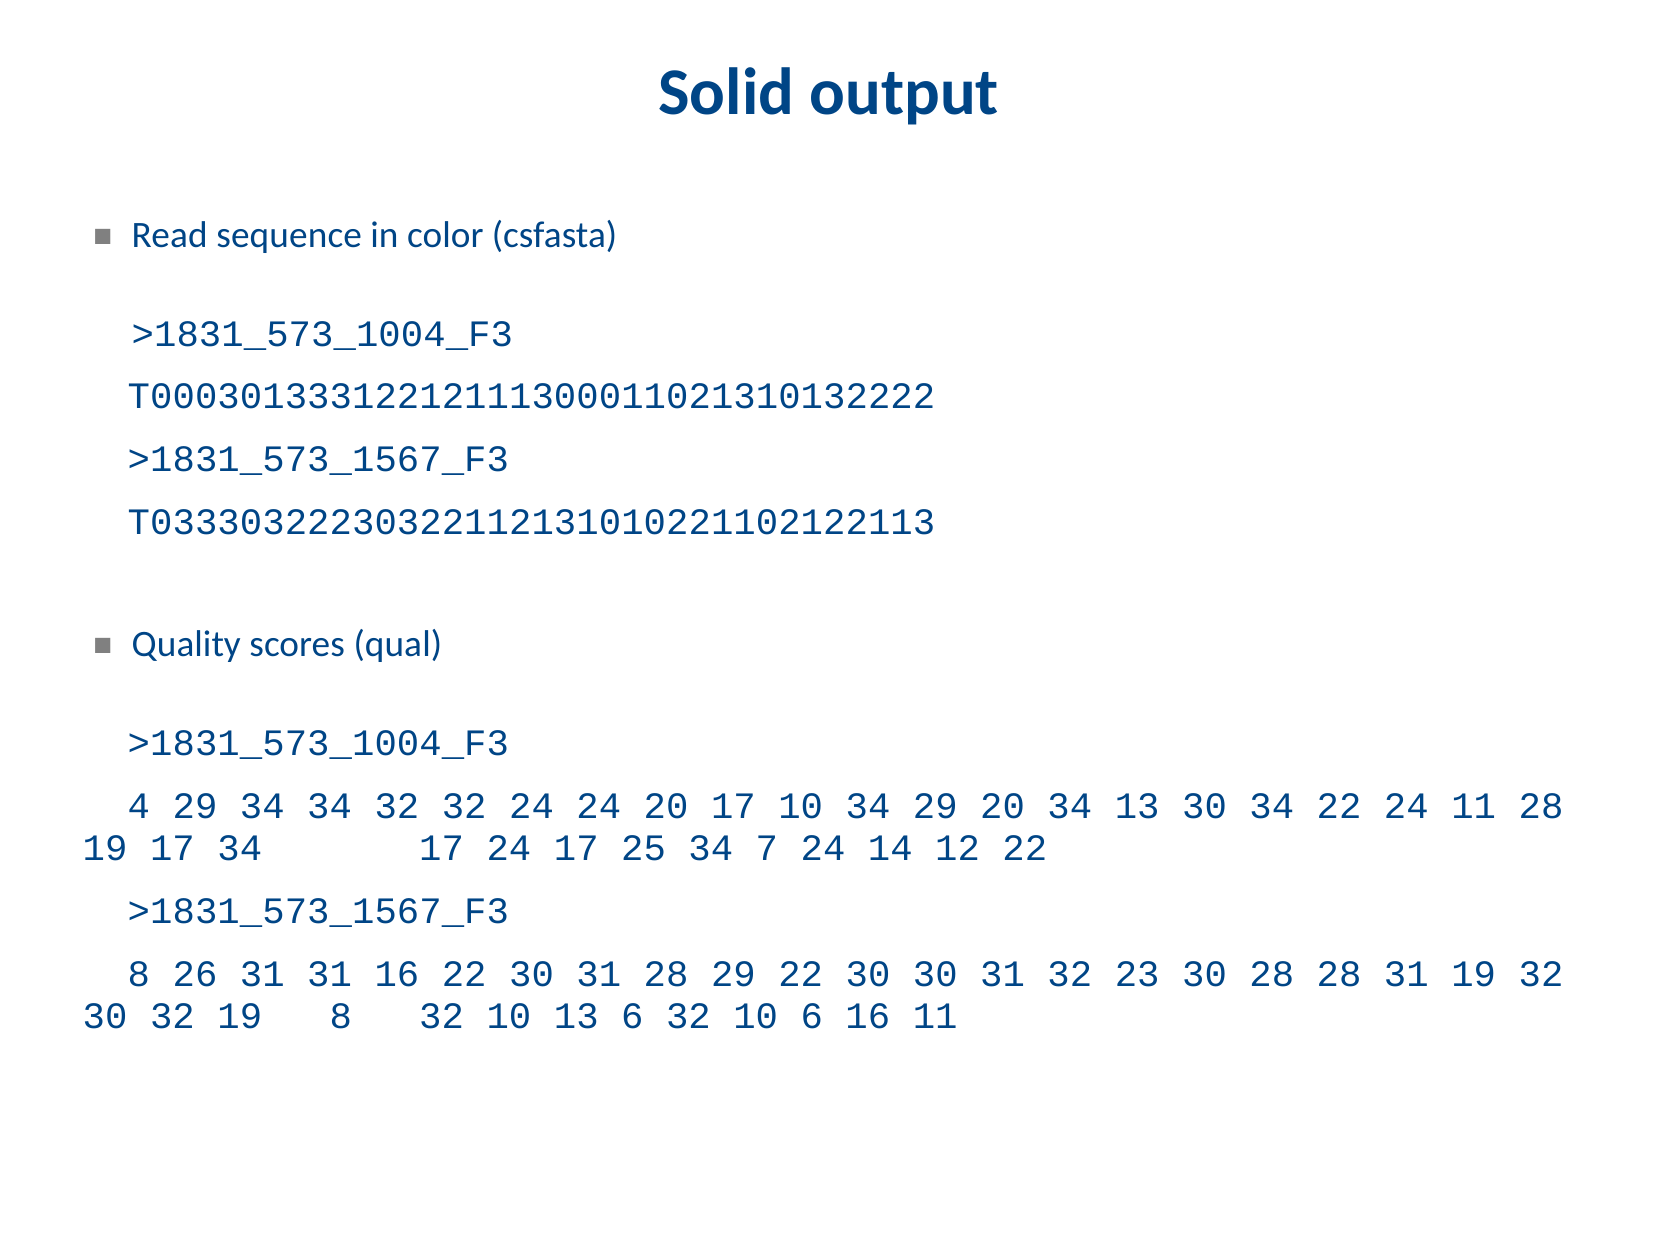

# Solid output
Read sequence in color (csfasta)
>1831_573_1004_F3
 T00030133312212111300011021310132222
 >1831_573_1567_F3
 T03330322230322112131010221102122113
Quality scores (qual)
 >1831_573_1004_F3
 4 29 34 34 32 32 24 24 20 17 10 34 29 20 34 13 30 34 22 24 11 28 19 17 34 17 24 17 25 34 7 24 14 12 22
 >1831_573_1567_F3
 8 26 31 31 16 22 30 31 28 29 22 30 30 31 32 23 30 28 28 31 19 32 30 32 19 8 32 10 13 6 32 10 6 16 11